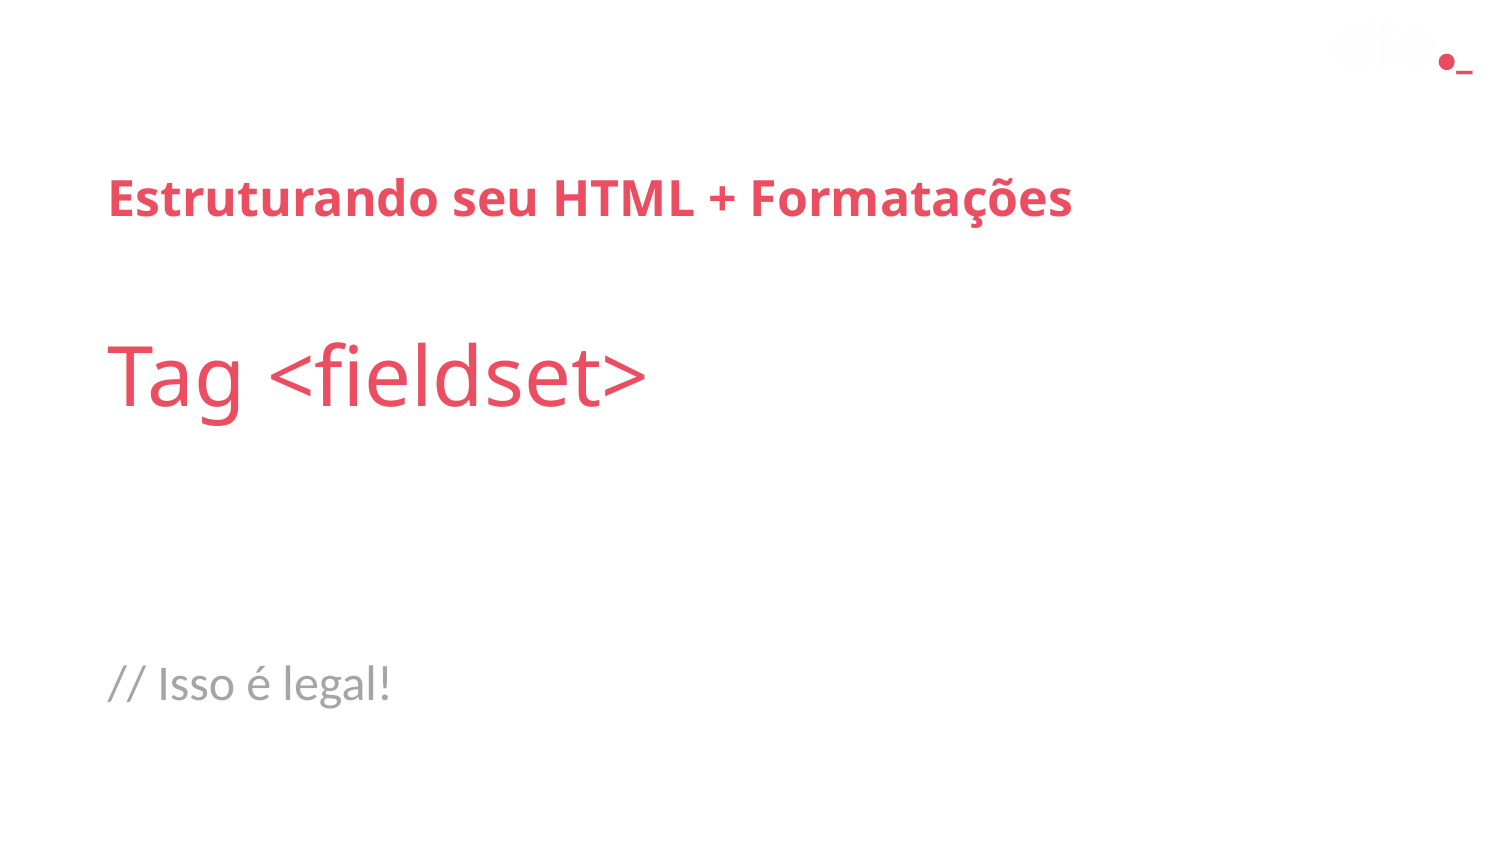

Estruturando seu HTML + Formatações
Tag <fieldset>
// Isso é legal!